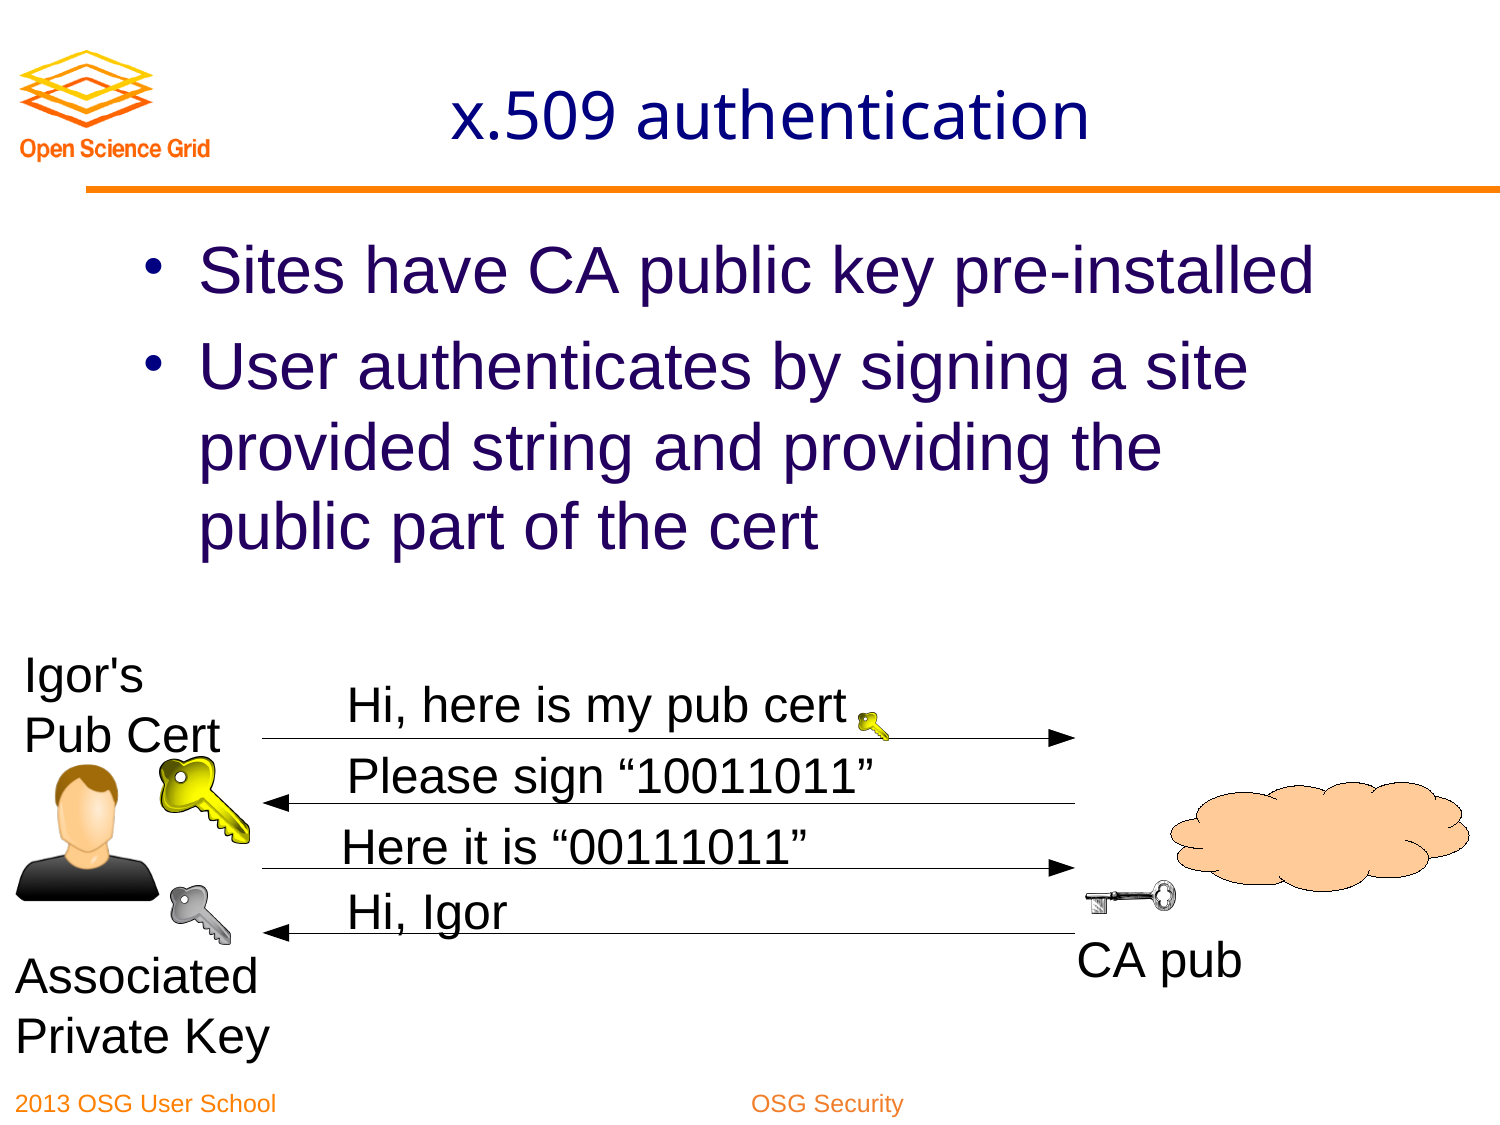

# x.509 authentication
Sites have CA public key pre-installed
User authenticates by signing a site provided string and providing the public part of the cert
Igor's
Pub Cert
Hi, here is my pub cert
Please sign “10011011”
Here it is “00111011”
Hi, Igor
CA pub
Associated
Private Key